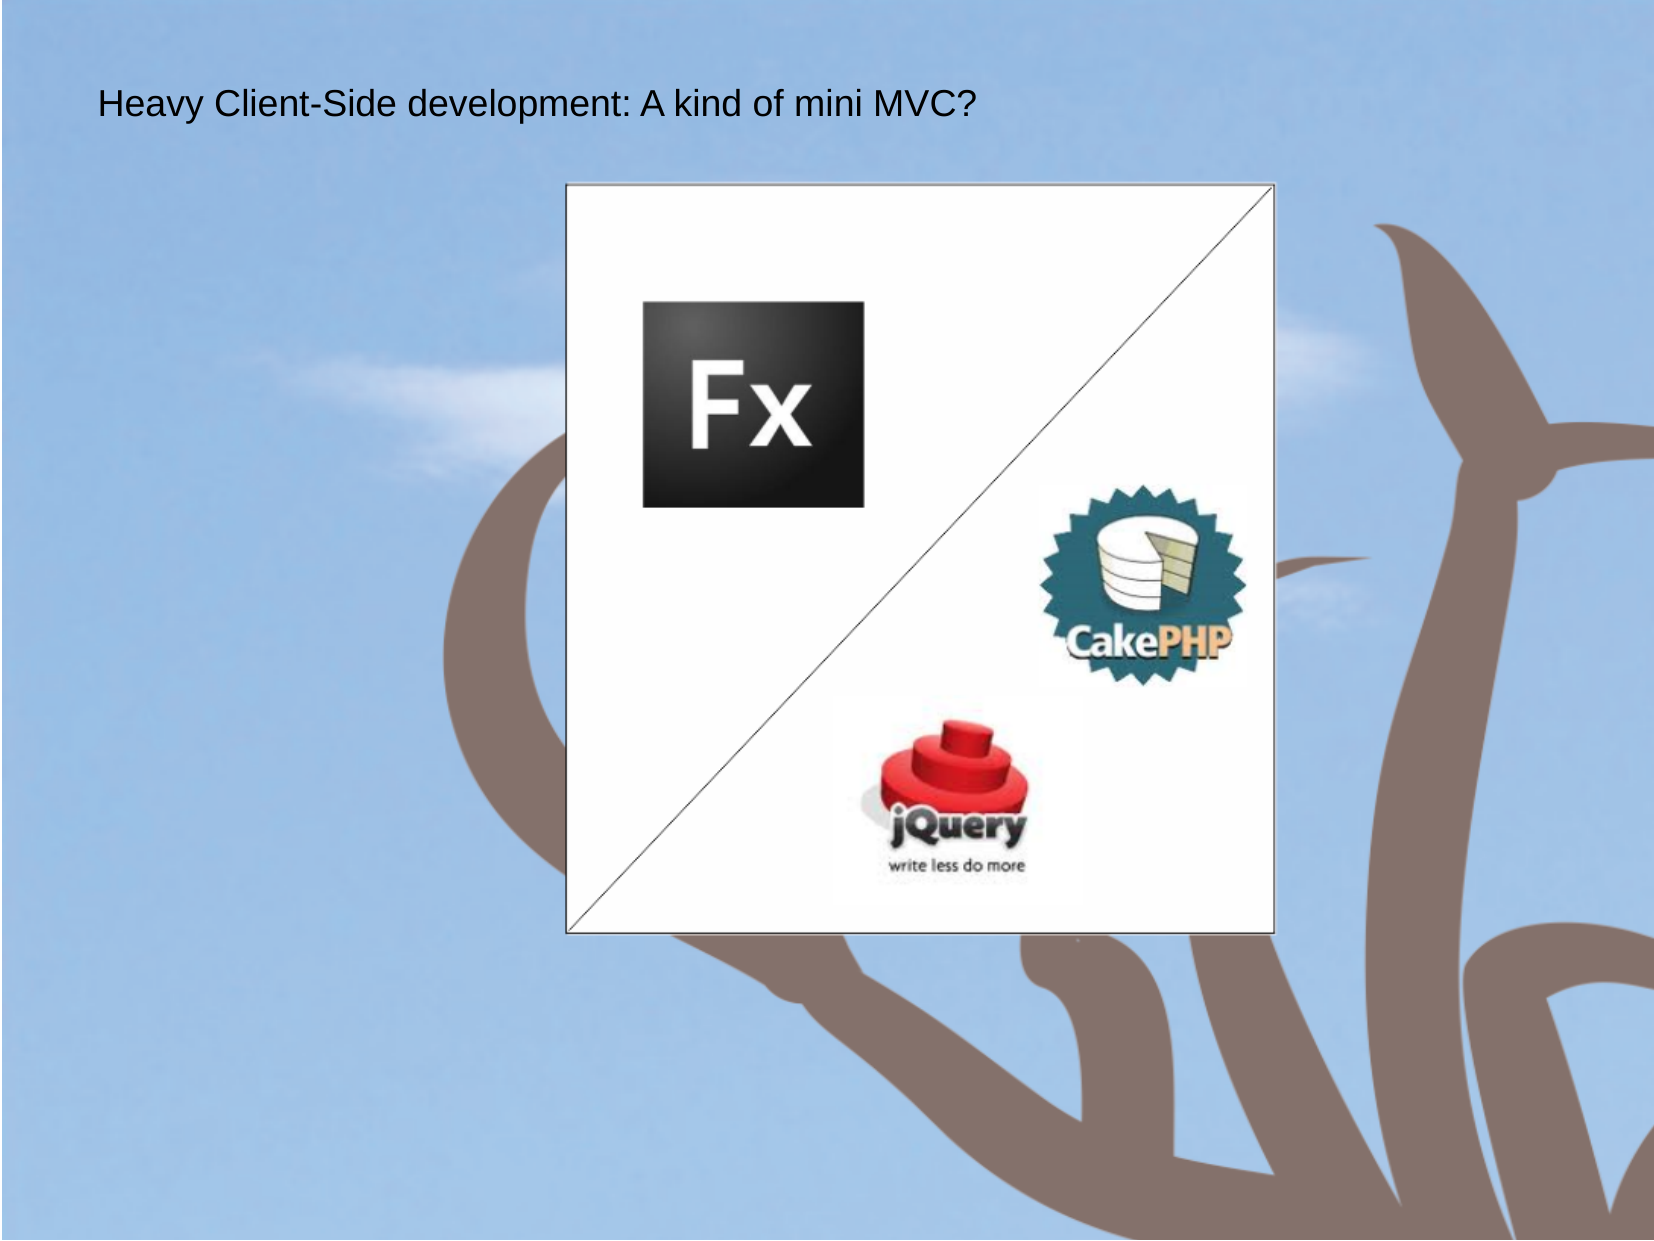

Heavy Client-Side development: A kind of mini MVC?